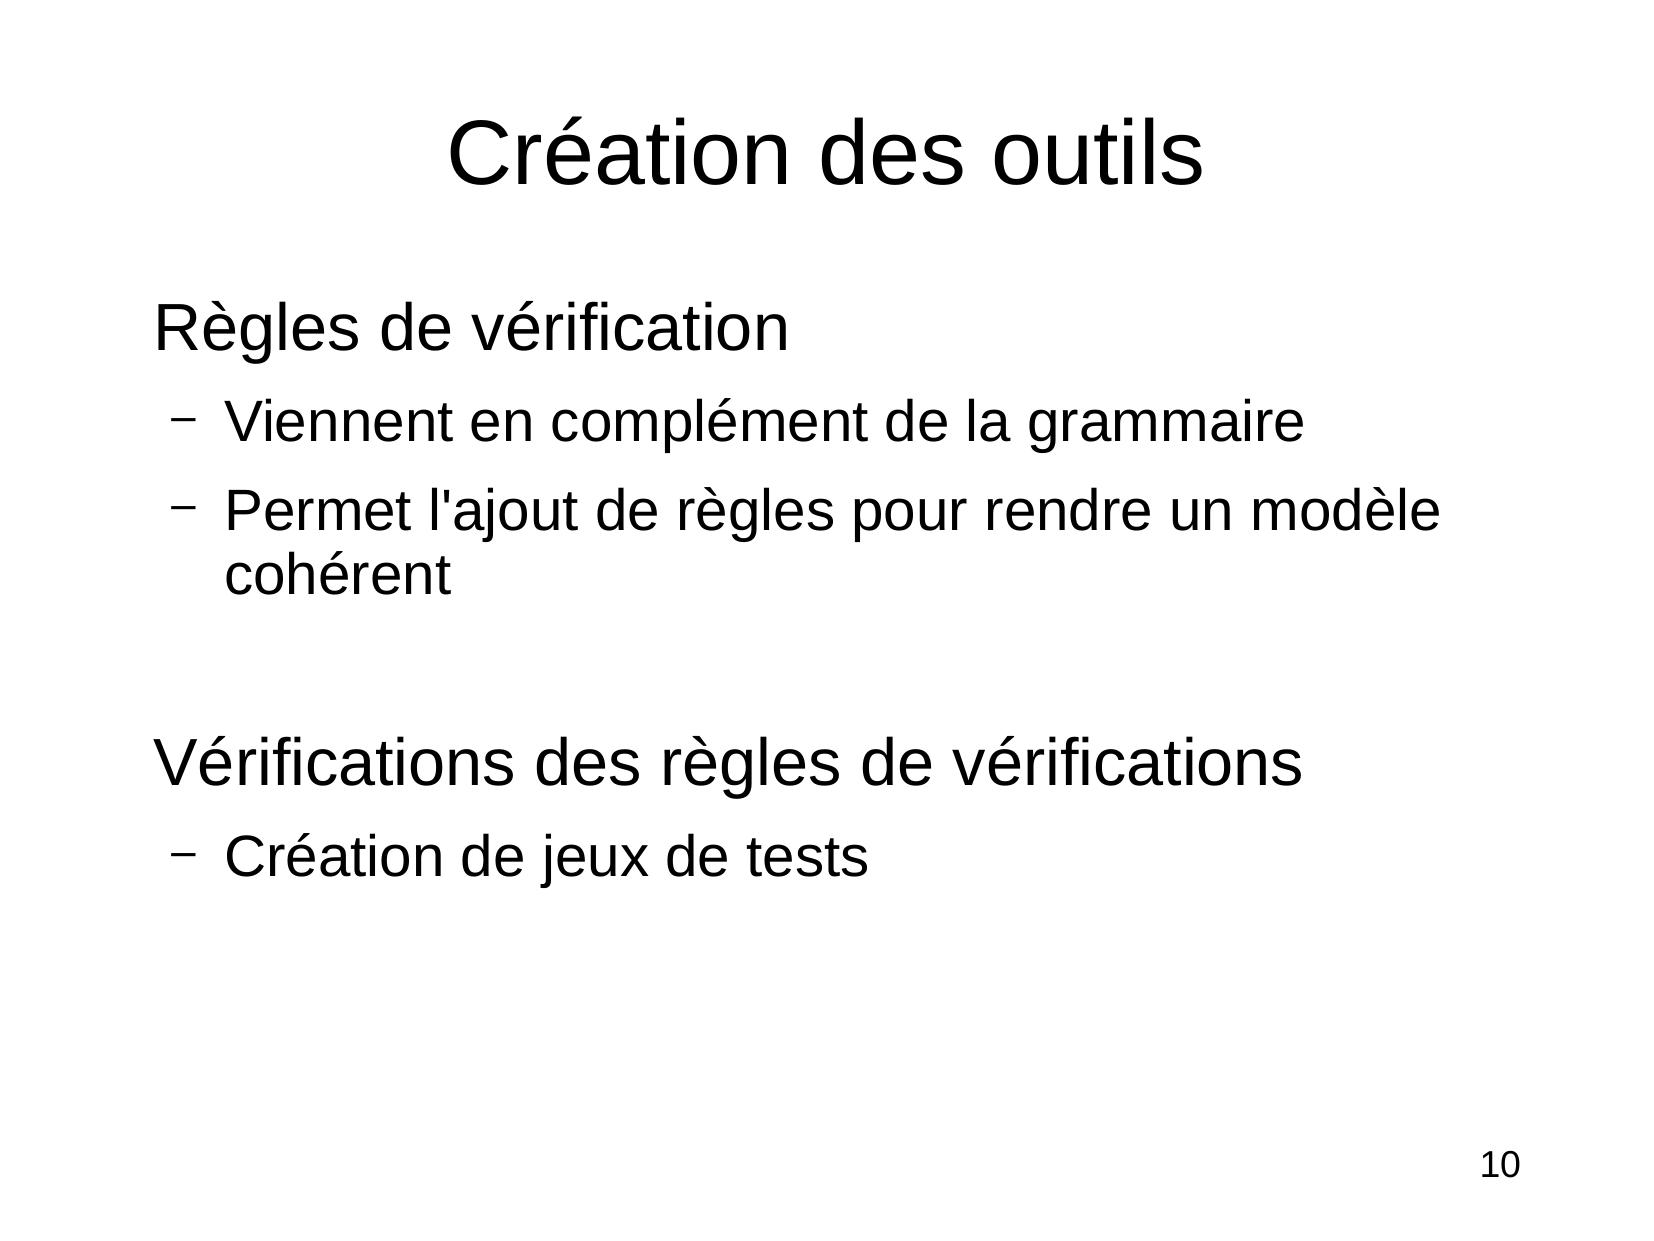

# Création des outils
Règles de vérification
Viennent en complément de la grammaire
Permet l'ajout de règles pour rendre un modèle cohérent
Vérifications des règles de vérifications
Création de jeux de tests